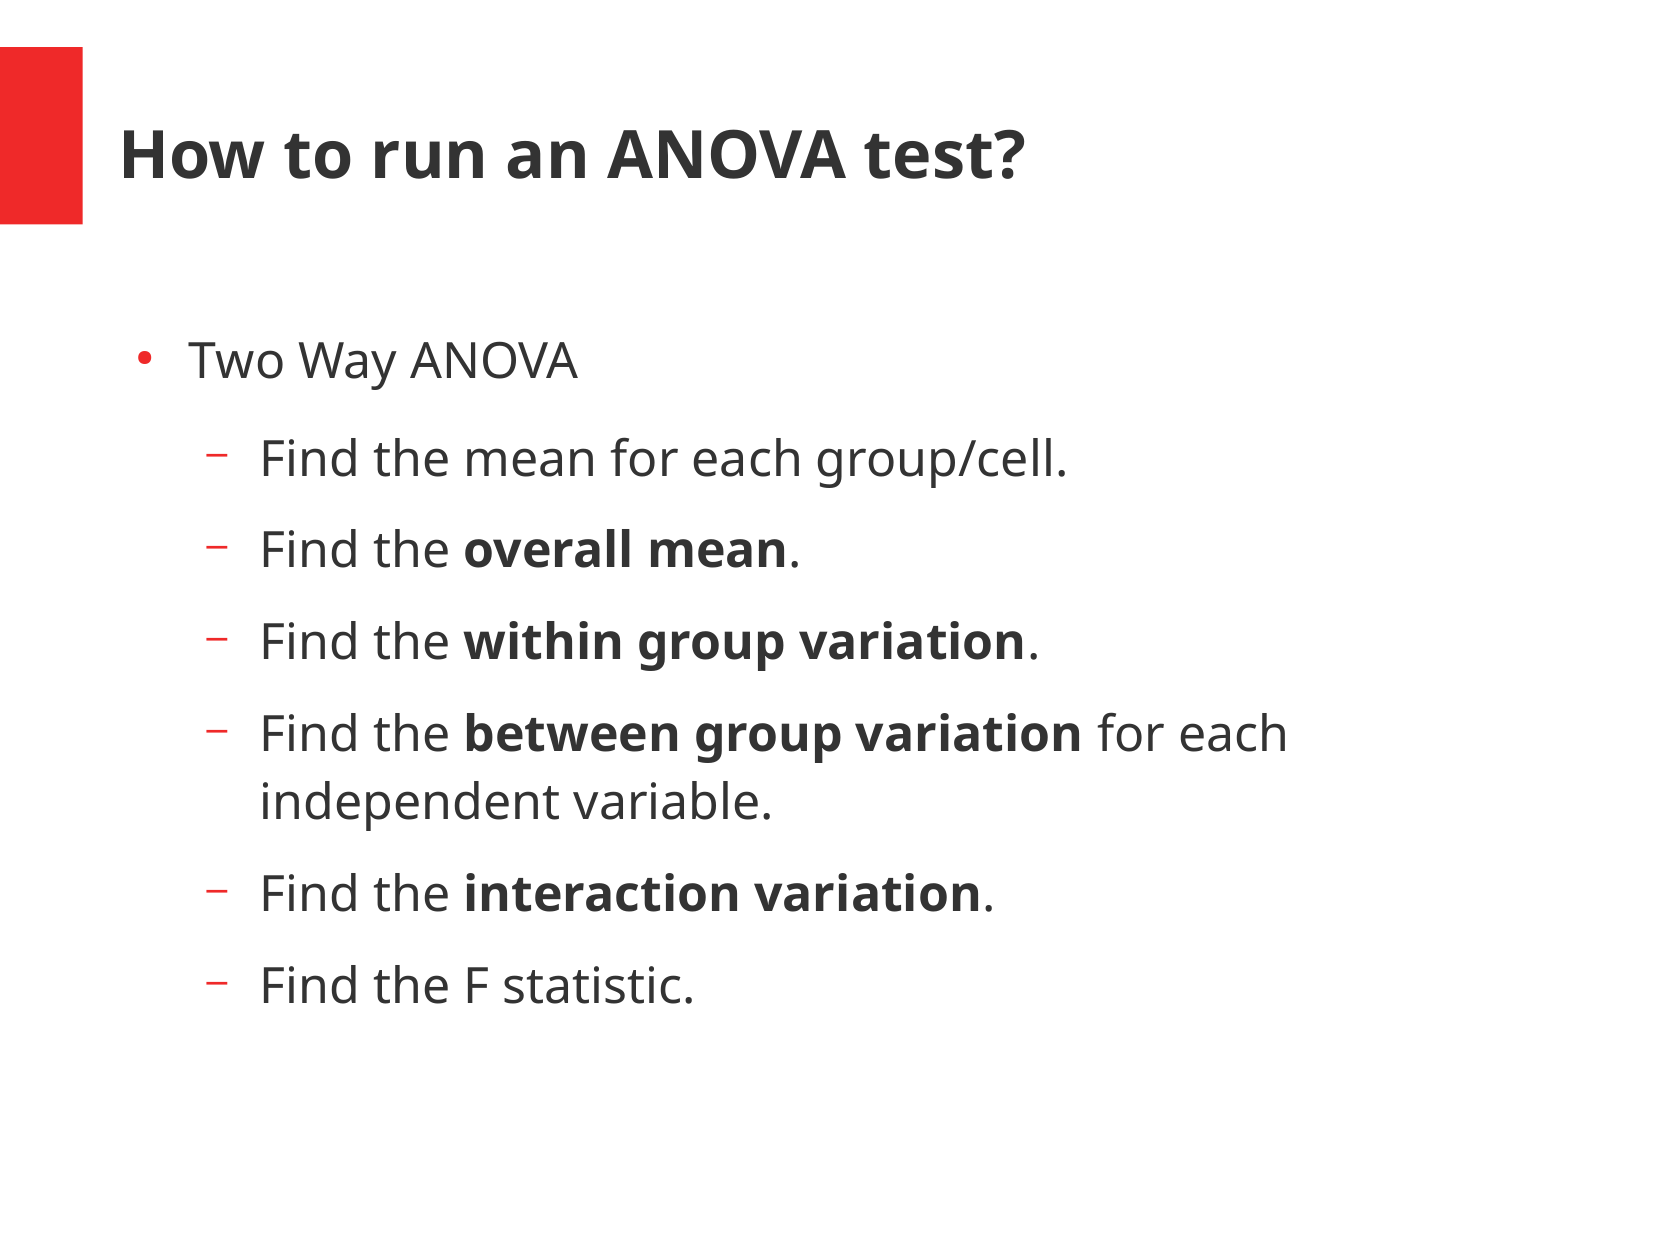

# How to run an ANOVA test?
Two Way ANOVA
Find the mean for each group/cell.
Find the overall mean.
Find the within group variation.
Find the between group variation for each independent variable.
Find the interaction variation.
Find the F statistic.